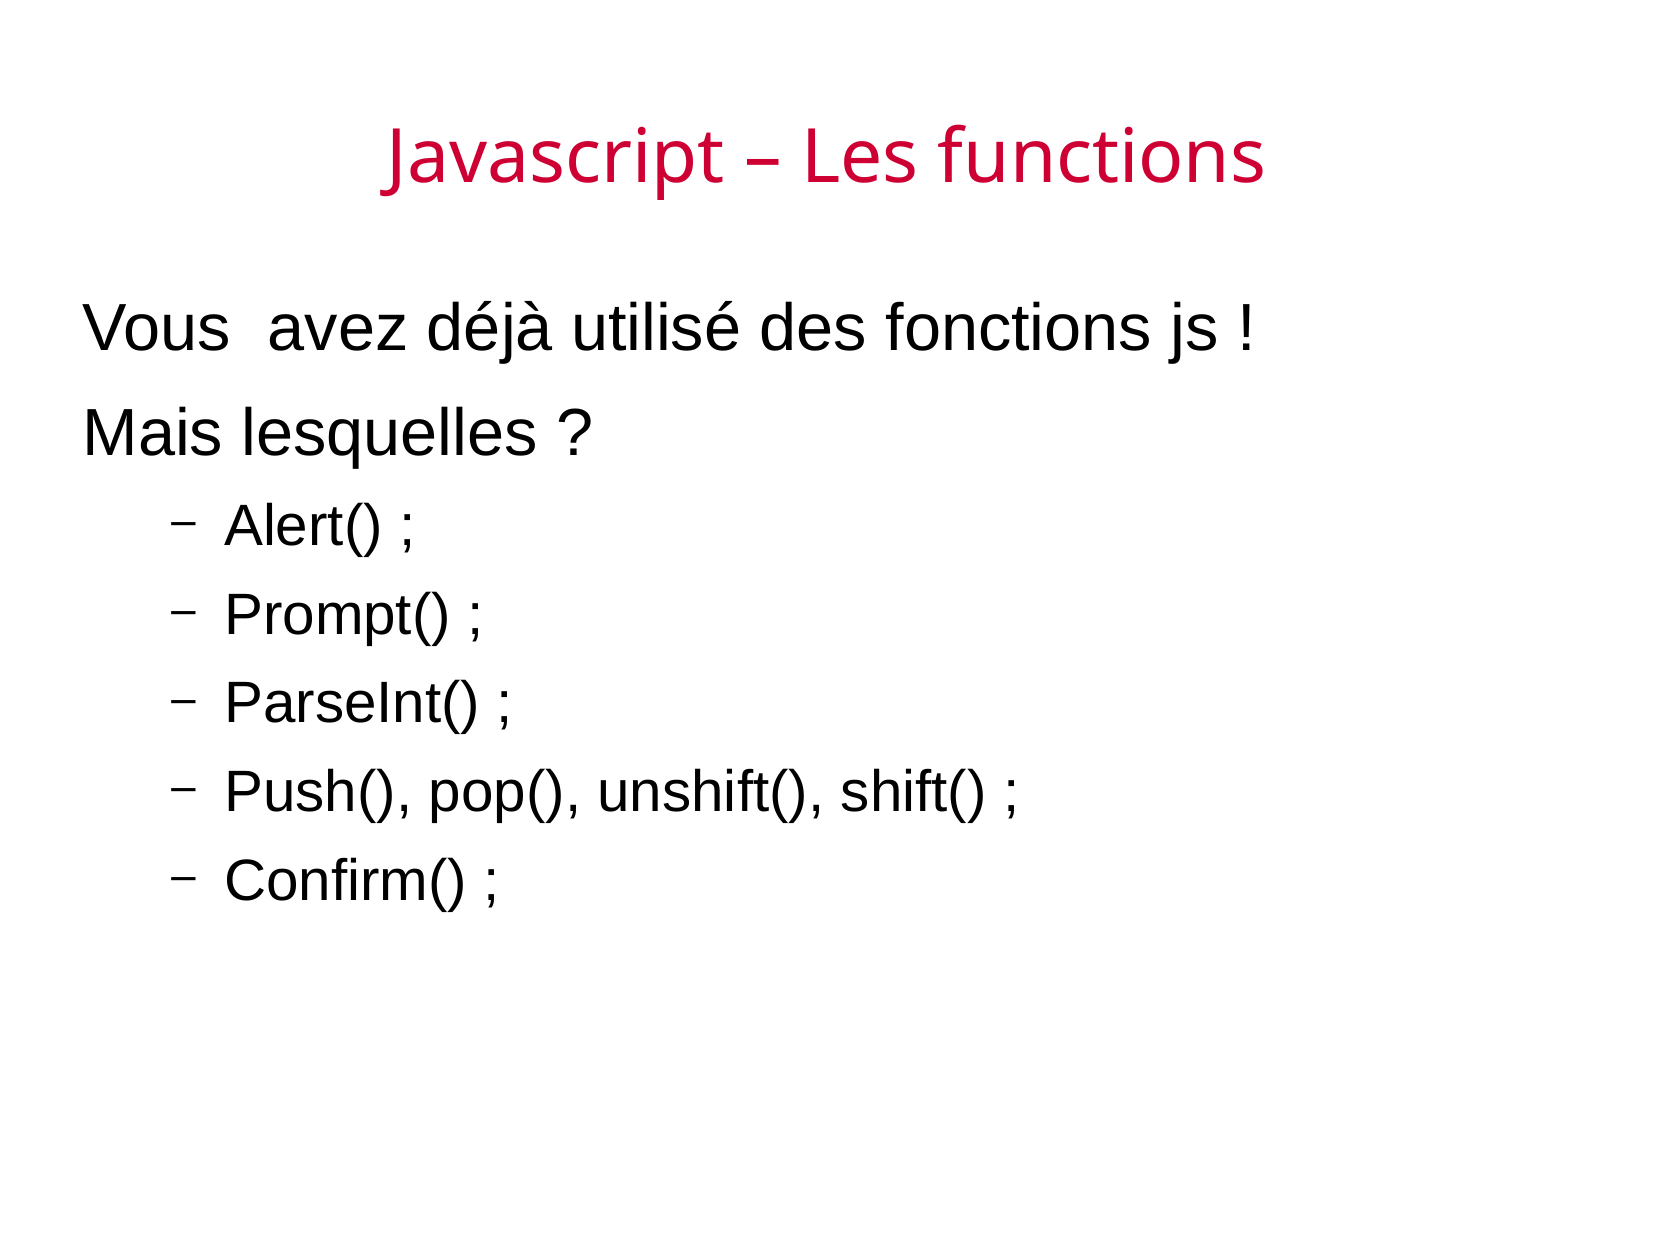

# Javascript – Les functions
Vous avez déjà utilisé des fonctions js !
Mais lesquelles ?
Alert() ;
Prompt() ;
ParseInt() ;
Push(), pop(), unshift(), shift() ;
Confirm() ;